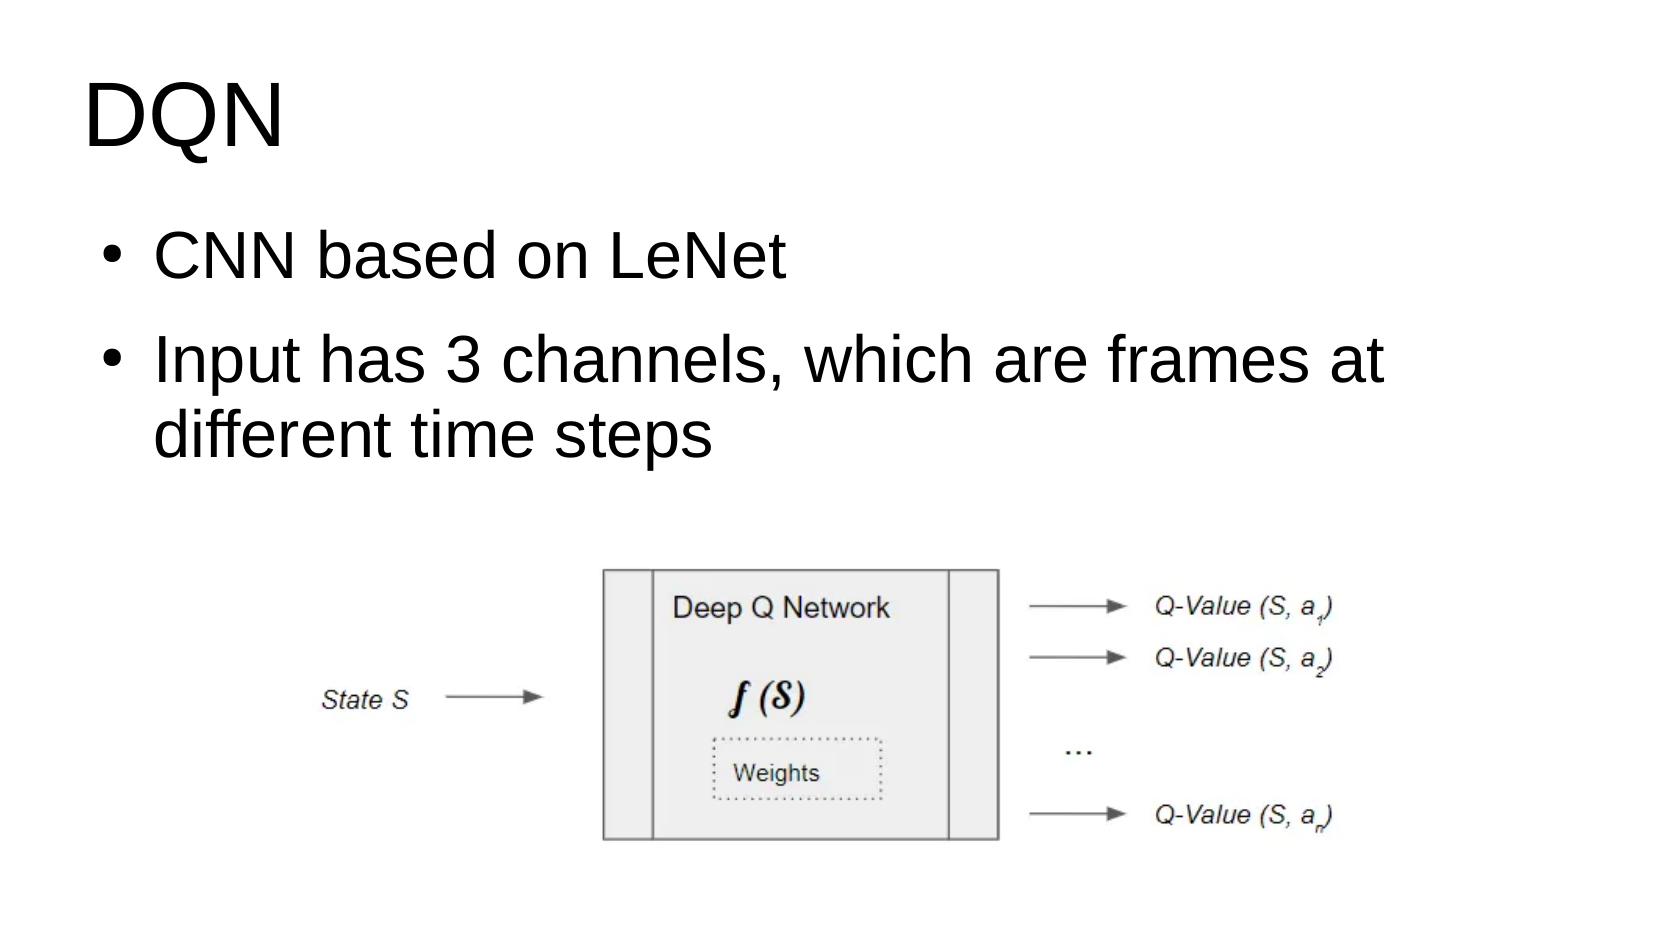

# DQN
CNN based on LeNet
Input has 3 channels, which are frames at different time steps